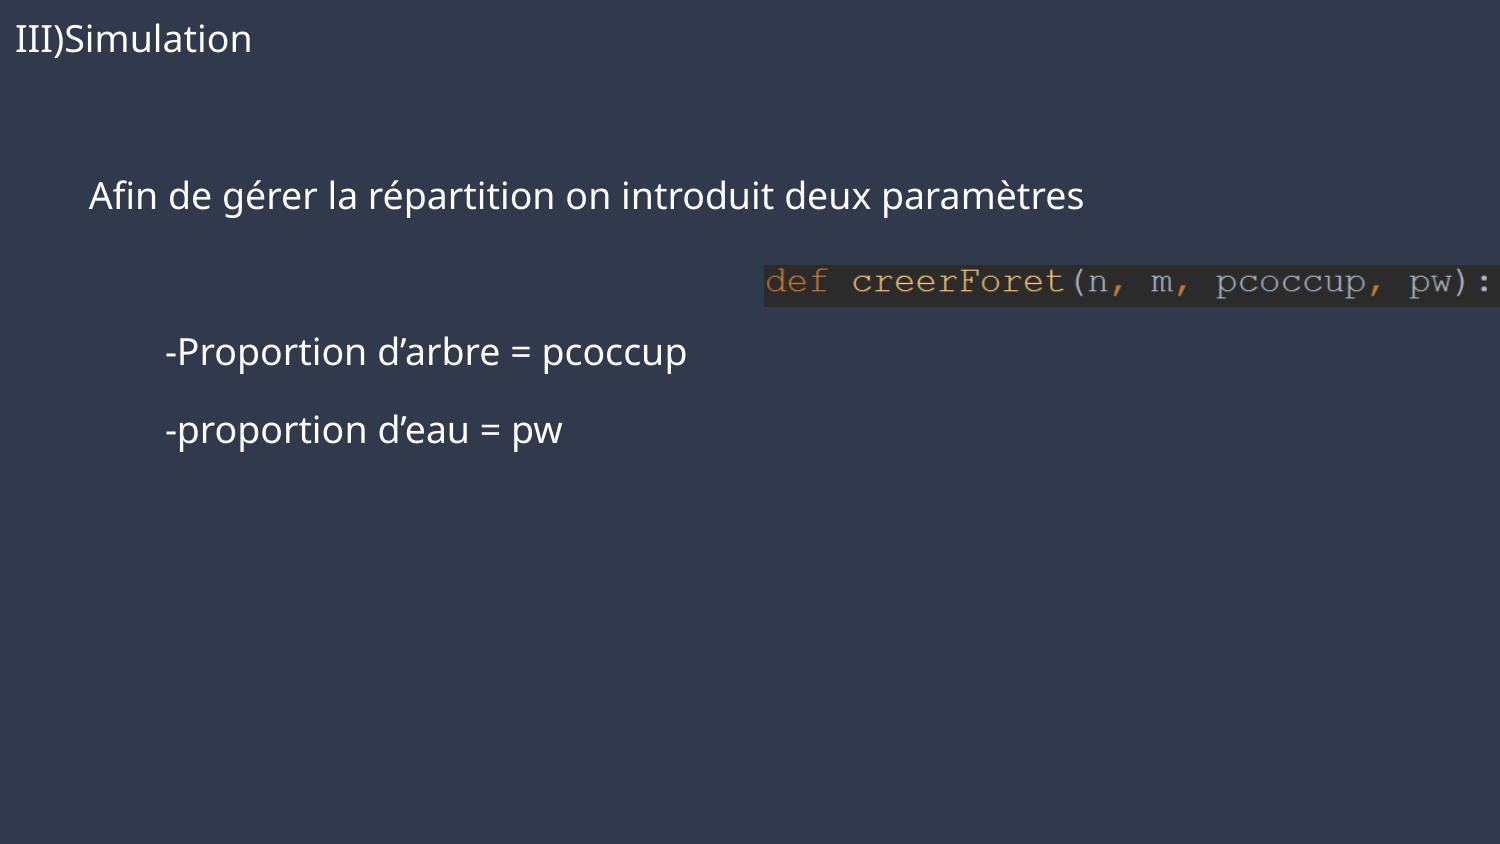

# III)Simulation
	Afin de gérer la répartition on introduit deux paramètres
-Proportion d’arbre = pcoccup
-proportion d’eau = pw